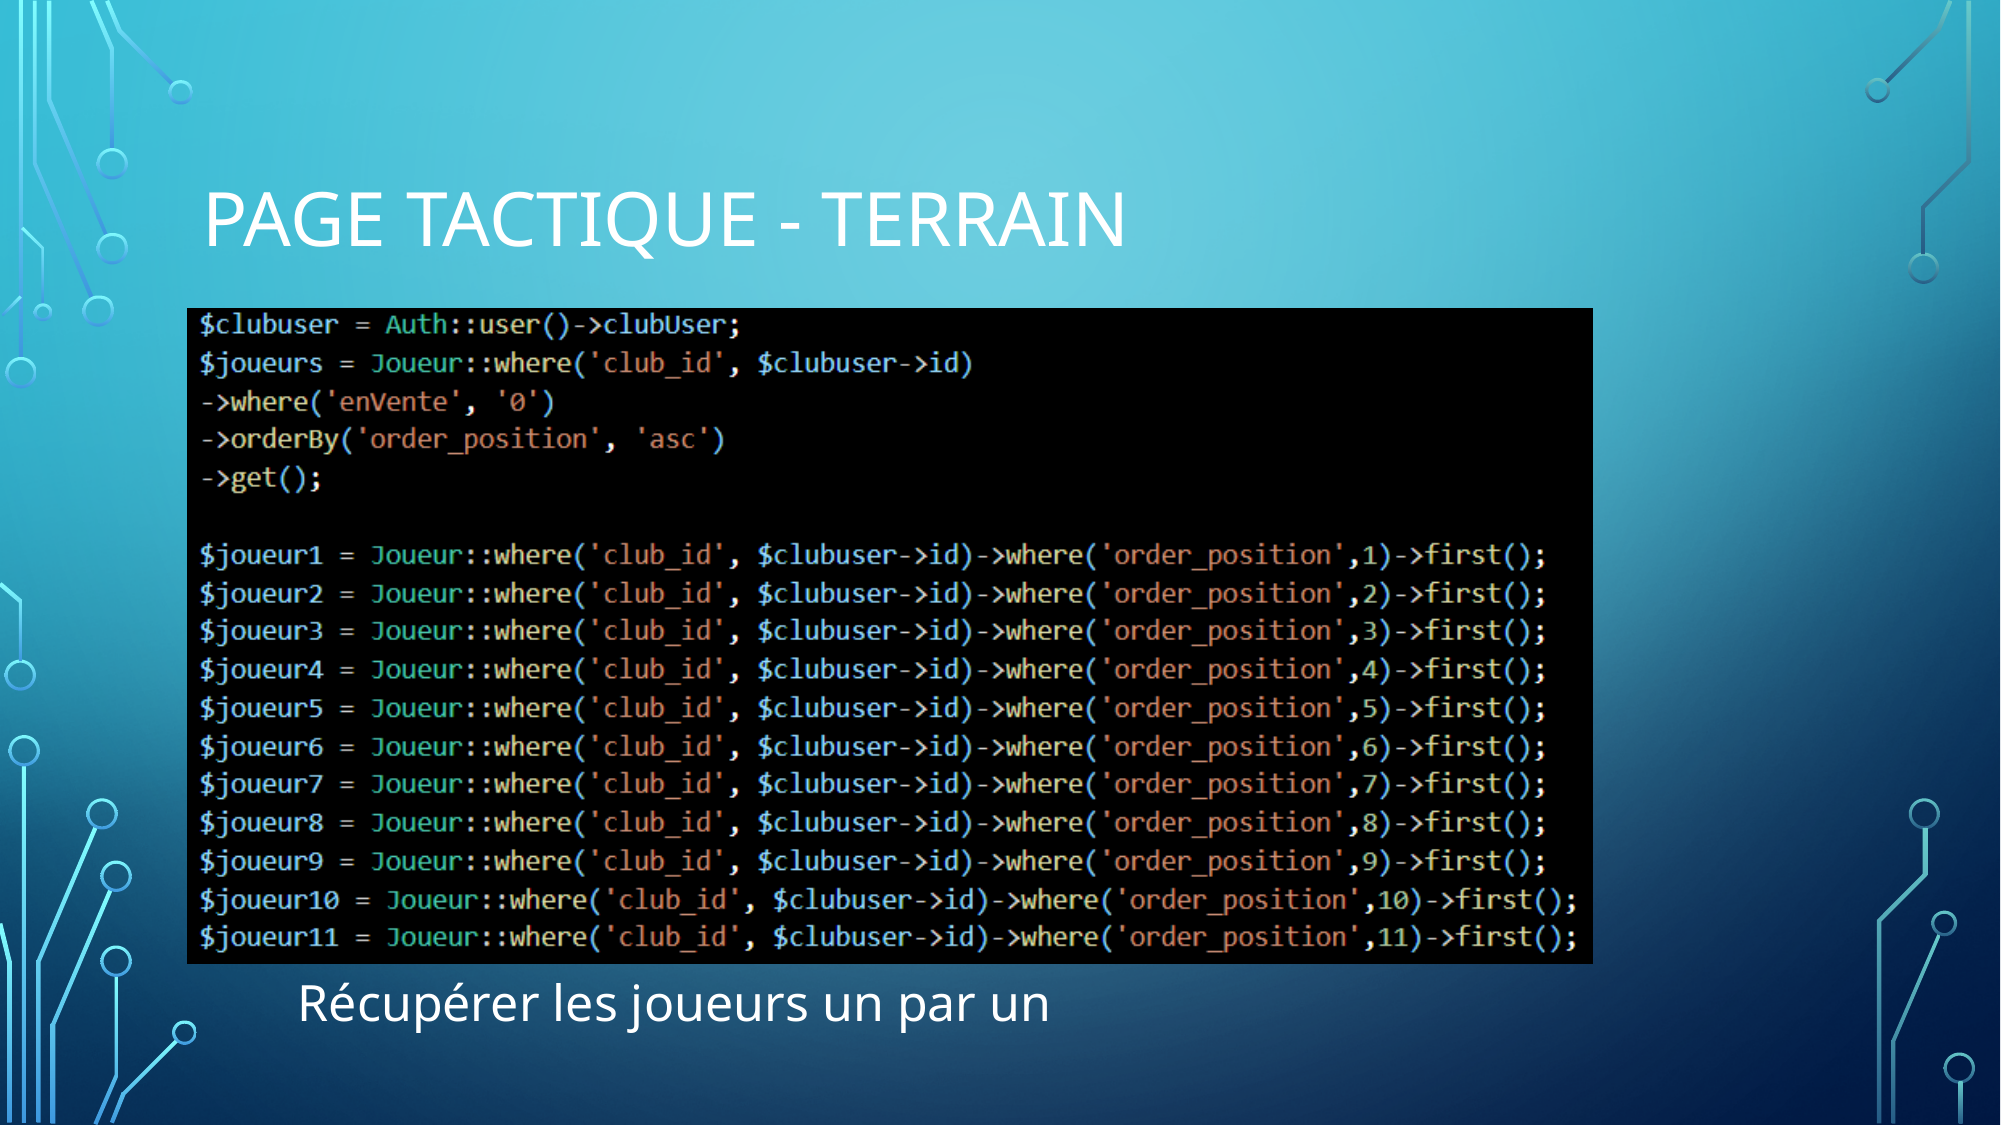

# Page tactique - terrain
Récupérer les joueurs un par un